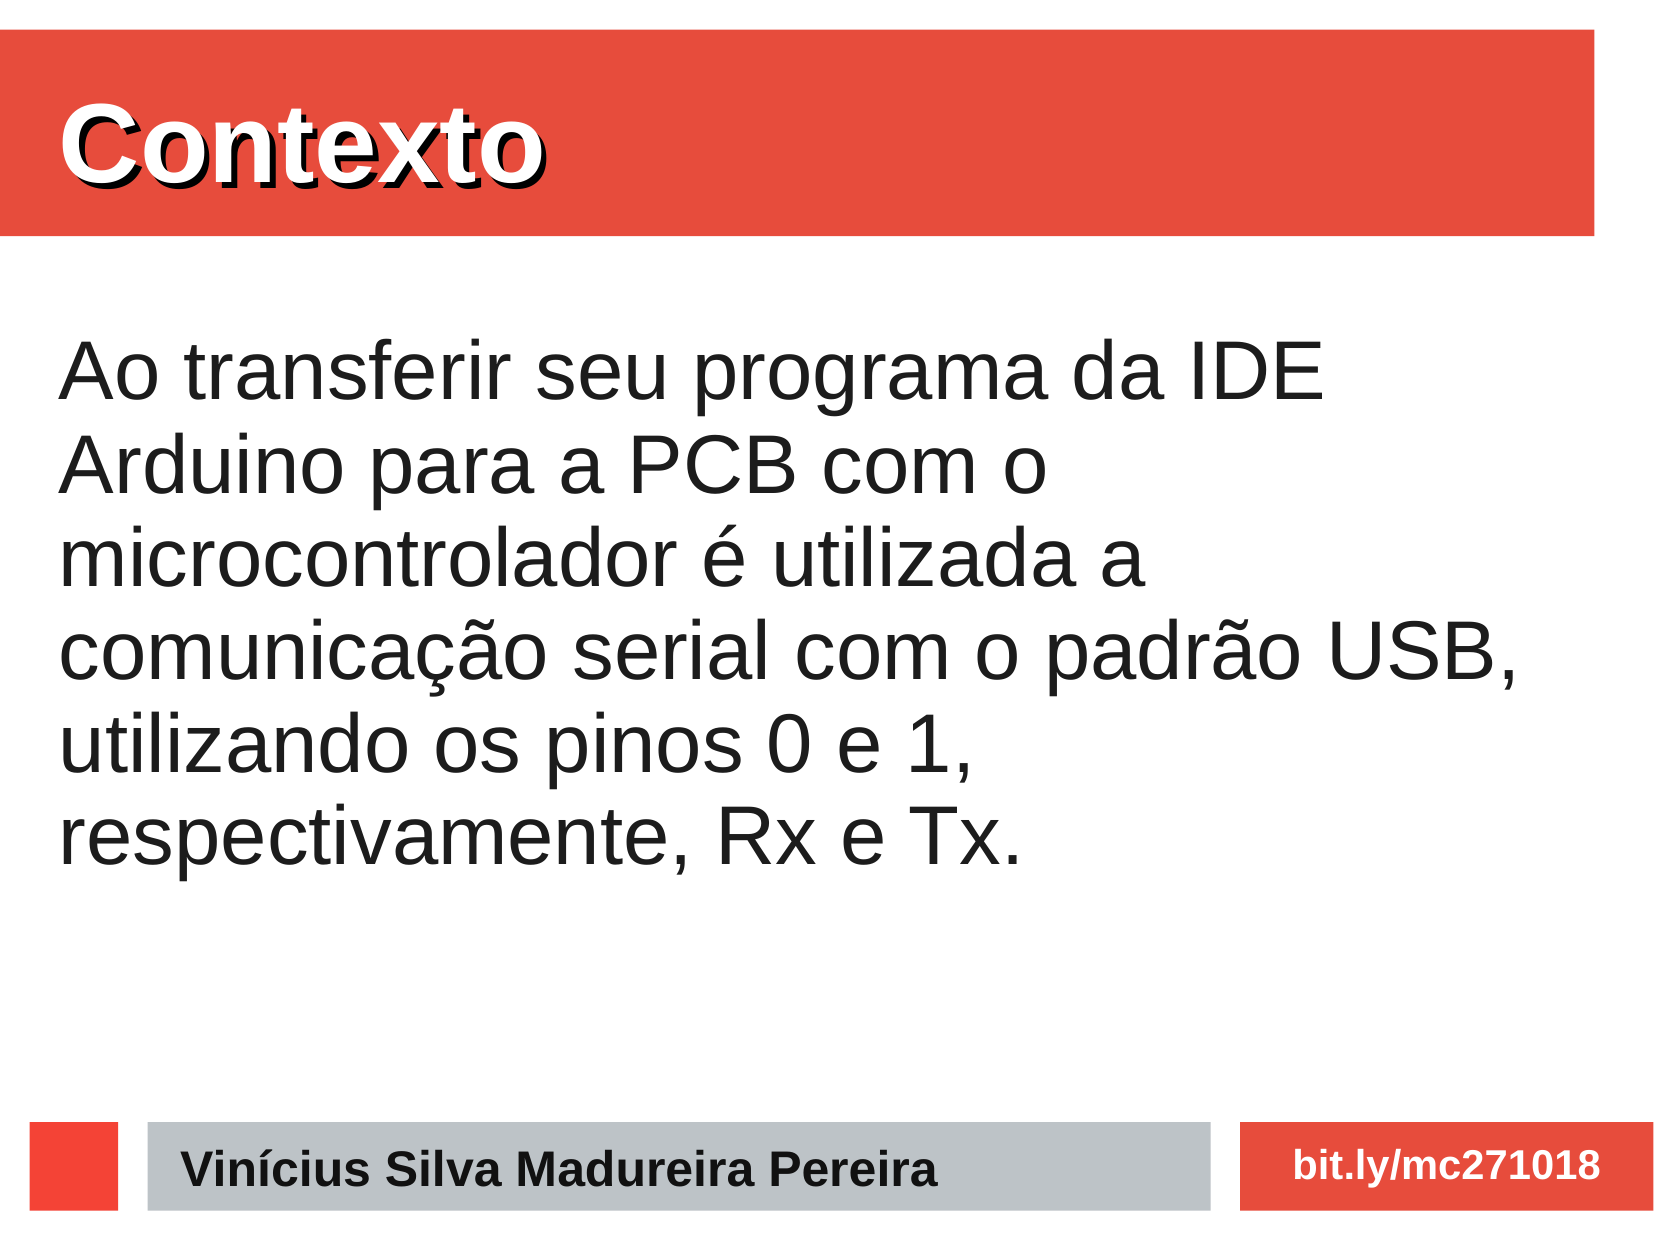

# Contexto
Ao transferir seu programa da IDE Arduino para a PCB com o microcontrolador é utilizada a comunicação serial com o padrão USB, utilizando os pinos 0 e 1, respectivamente, Rx e Tx.
Vinícius Silva Madureira Pereira
bit.ly/mc271018